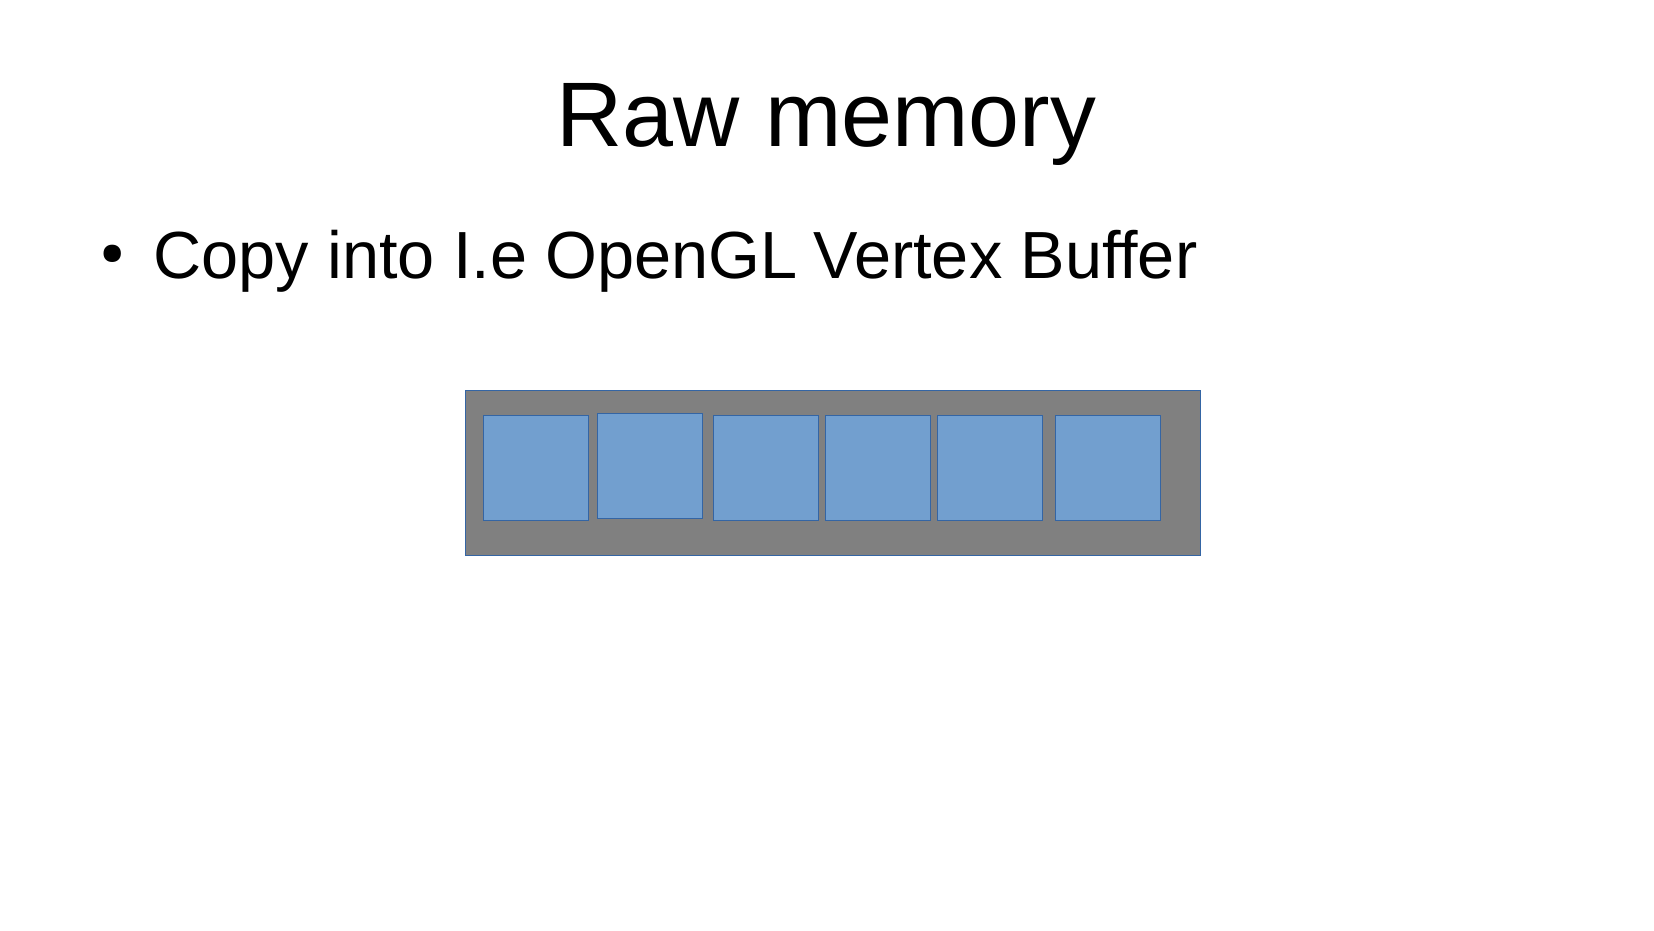

# Raw memory
Copy into I.e OpenGL Vertex Buffer